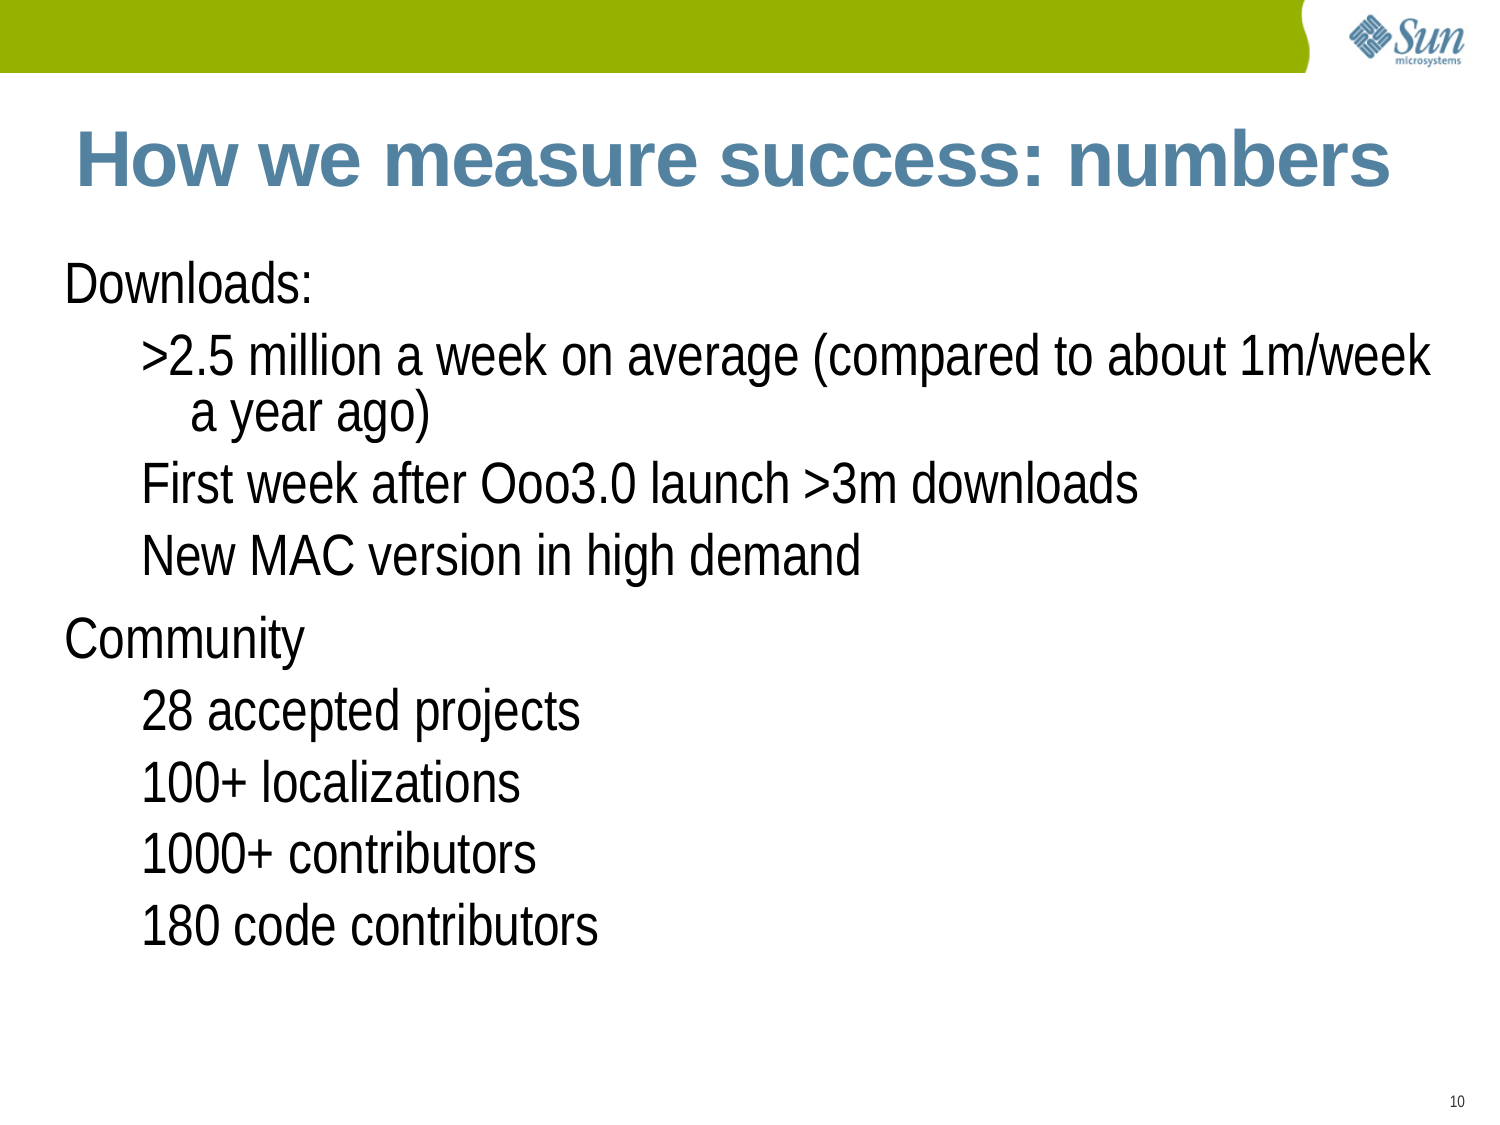

# How we measure success: numbers
Downloads:
>2.5 million a week on average (compared to about 1m/week a year ago)
First week after Ooo3.0 launch >3m downloads
New MAC version in high demand
Community
28 accepted projects
100+ localizations
1000+ contributors
180 code contributors